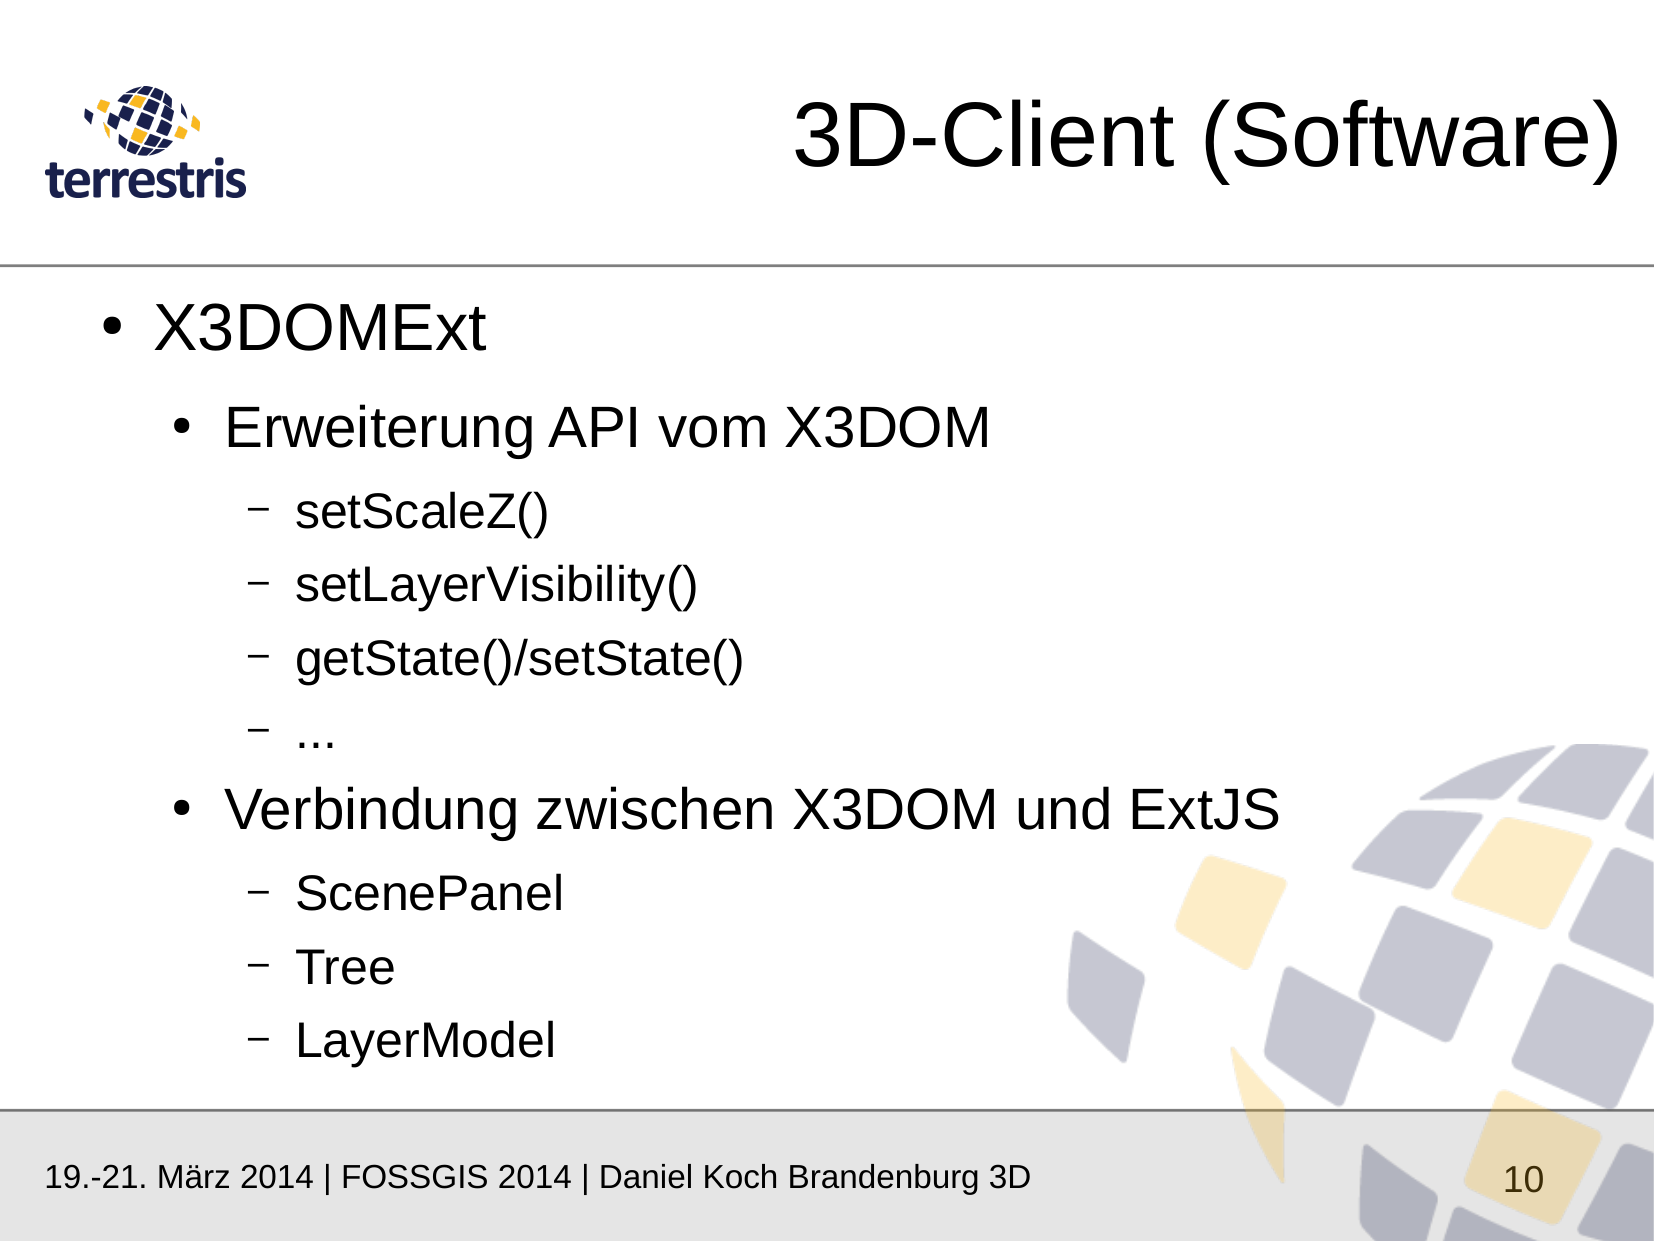

# 3D-Client (Software)
X3DOMExt
Erweiterung API vom X3DOM
setScaleZ()
setLayerVisibility()
getState()/setState()
...
Verbindung zwischen X3DOM und ExtJS
ScenePanel
Tree
LayerModel